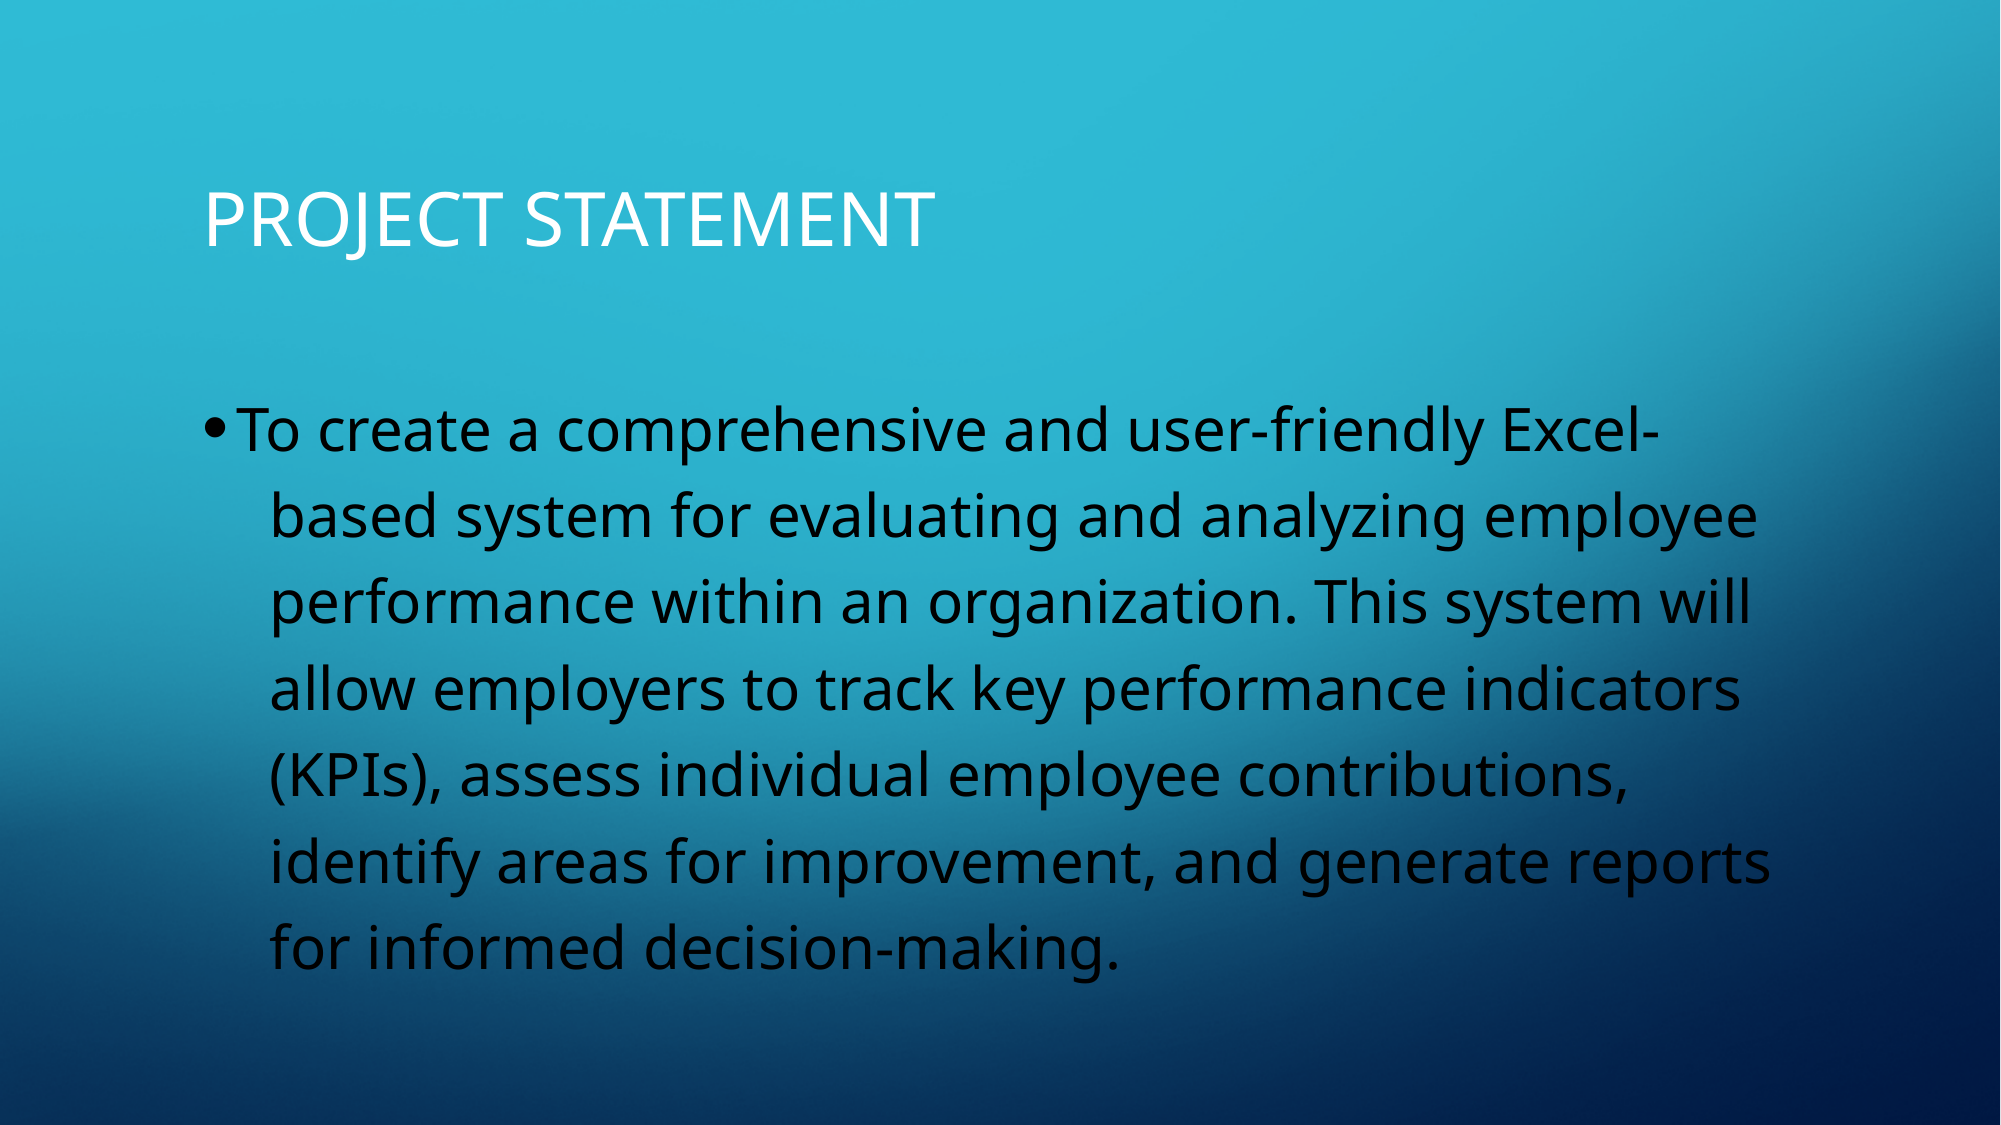

# PROJECT STATEMENT
To create a comprehensive and user-friendly Excel-based system for evaluating and analyzing employee performance within an organization. This system will allow employers to track key performance indicators (KPIs), assess individual employee contributions, identify areas for improvement, and generate reports for informed decision-making.